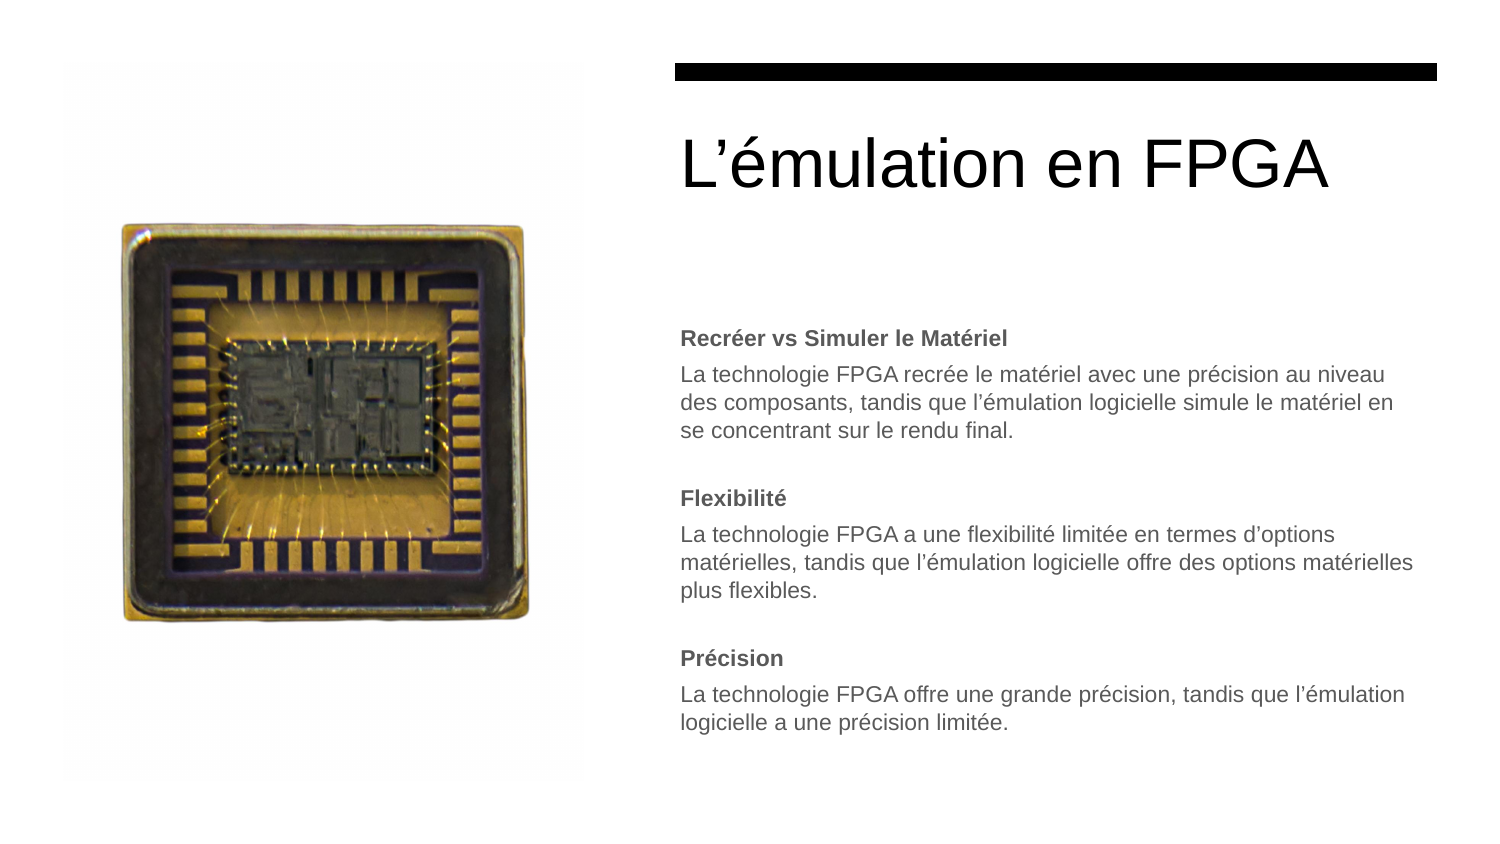

# L’émulation en FPGA
Recréer vs Simuler le Matériel
La technologie FPGA recrée le matériel avec une précision au niveau des composants, tandis que l’émulation logicielle simule le matériel en se concentrant sur le rendu final.
Flexibilité
La technologie FPGA a une flexibilité limitée en termes d’options matérielles, tandis que l’émulation logicielle offre des options matérielles plus flexibles.
Précision
La technologie FPGA offre une grande précision, tandis que l’émulation logicielle a une précision limitée.